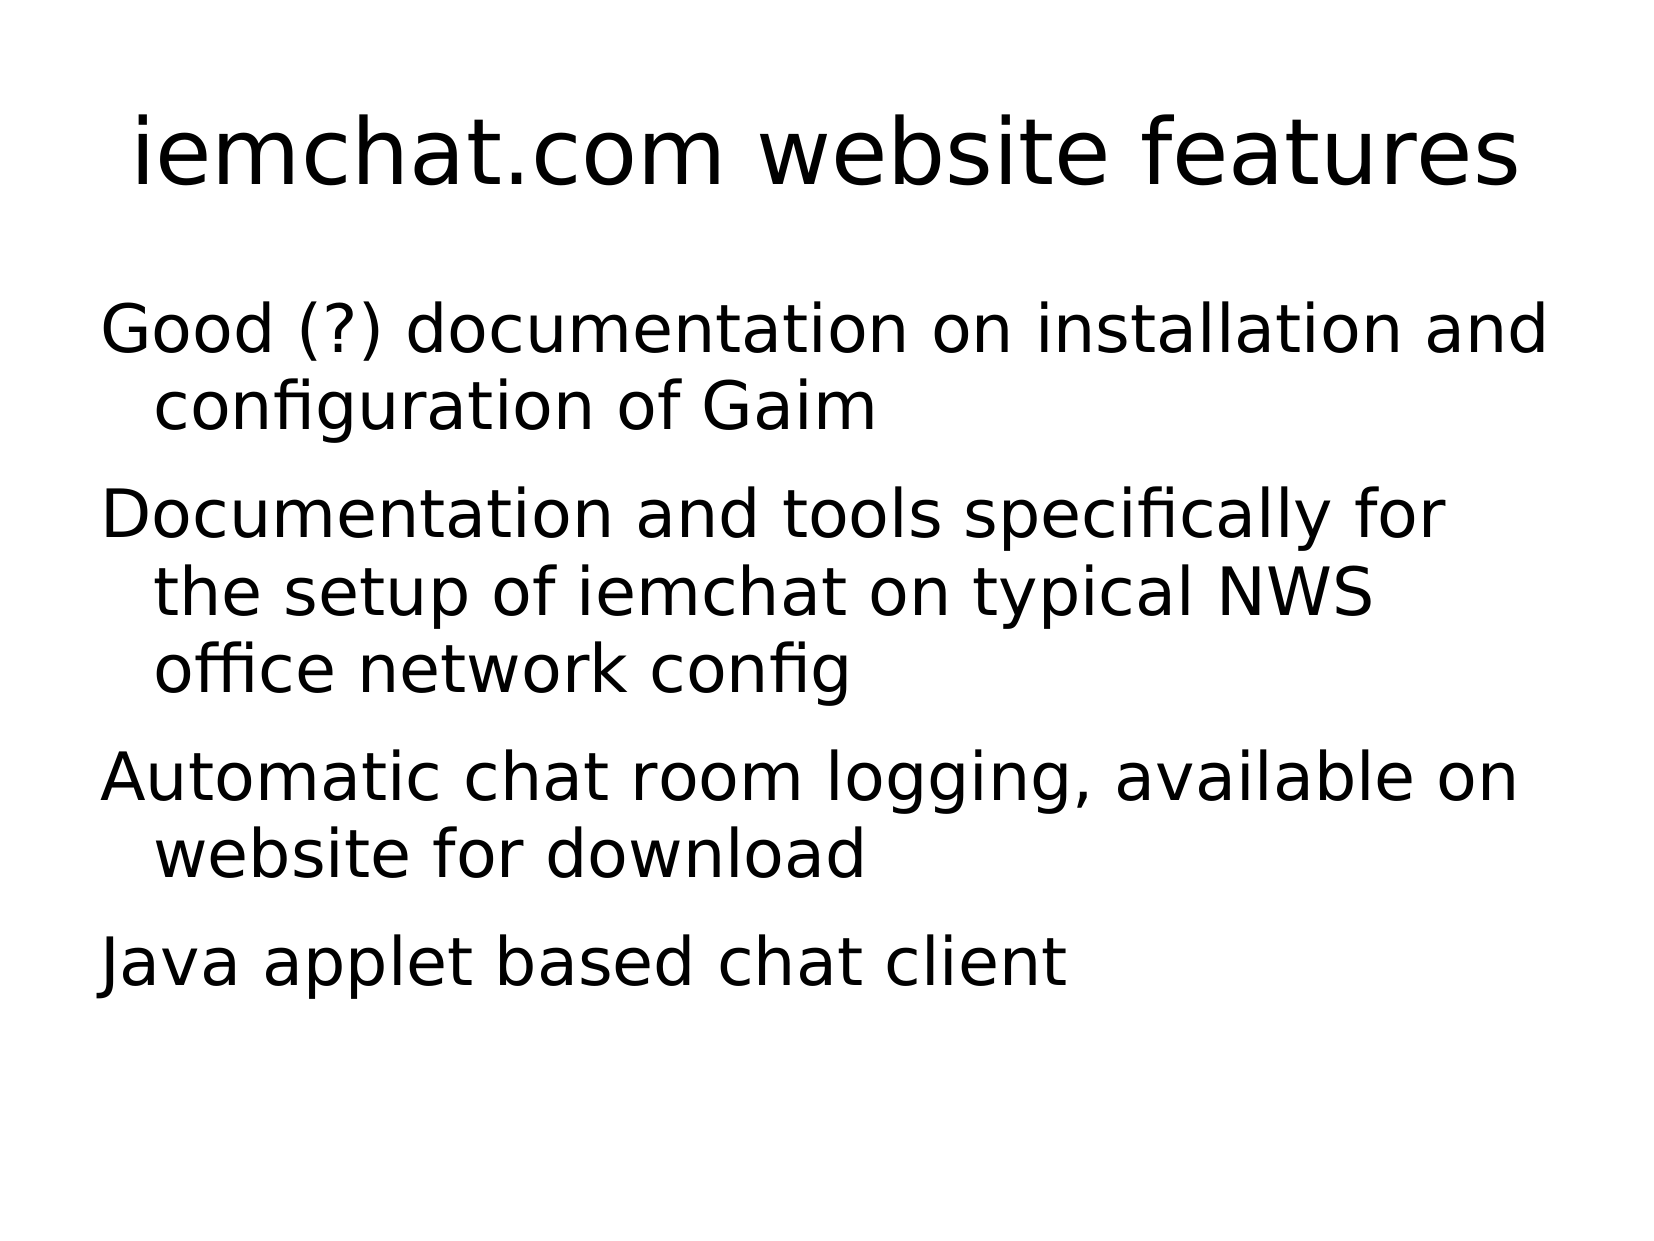

# iemchat.com website features
Good (?) documentation on installation and configuration of Gaim
Documentation and tools specifically for the setup of iemchat on typical NWS office network config
Automatic chat room logging, available on website for download
Java applet based chat client